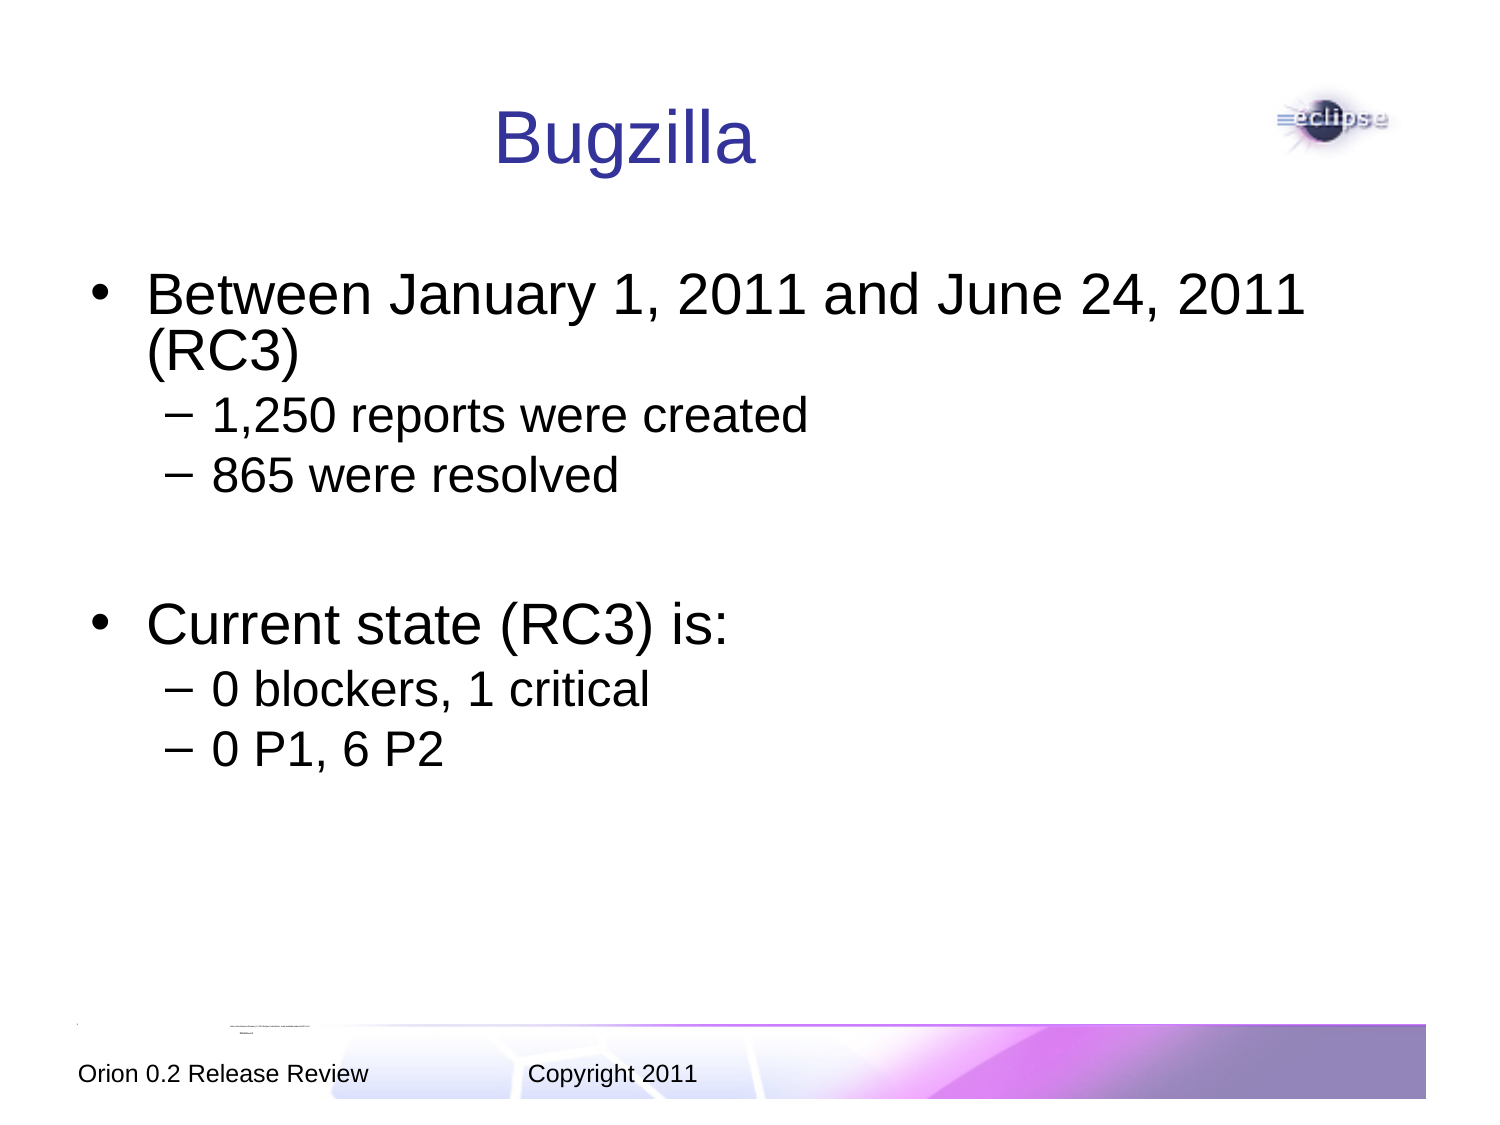

# Bugzilla
Between January 1, 2011 and June 24, 2011 (RC3)
1,250 reports were created
865 were resolved
Current state (RC3) is:
0 blockers, 1 critical
0 P1, 6 P2
9
Copyright 2011